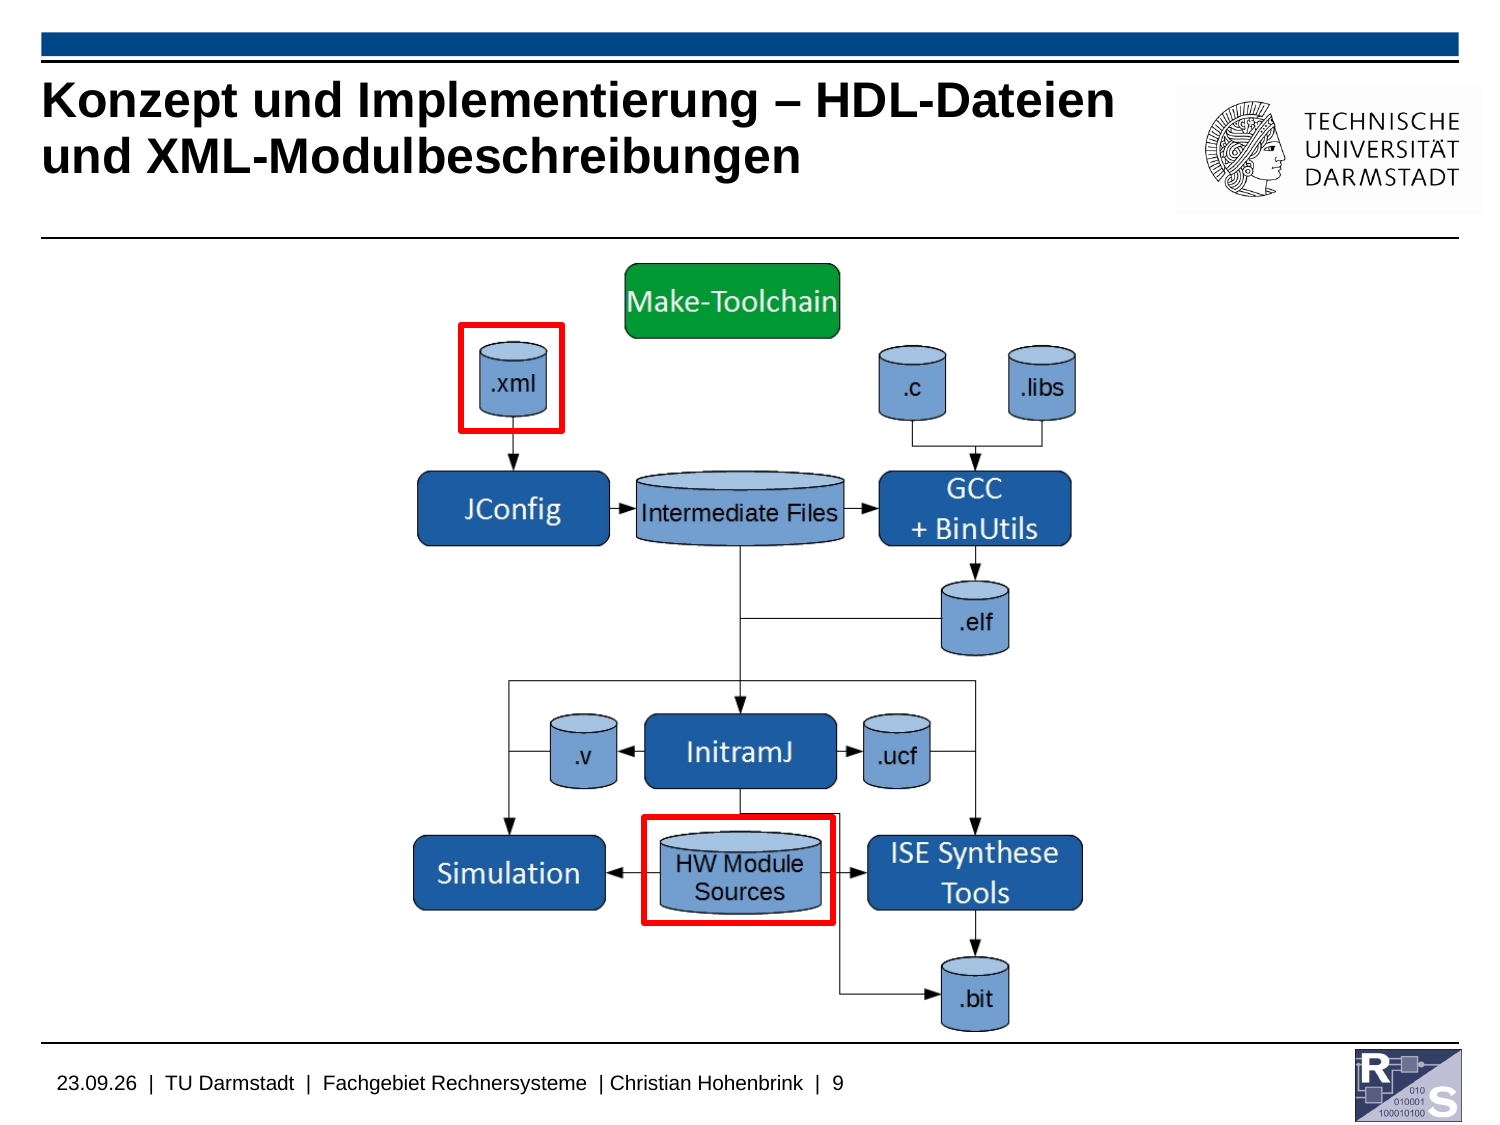

# Konzept und Implementierung – HDL-Dateien und XML-Modulbeschreibungen